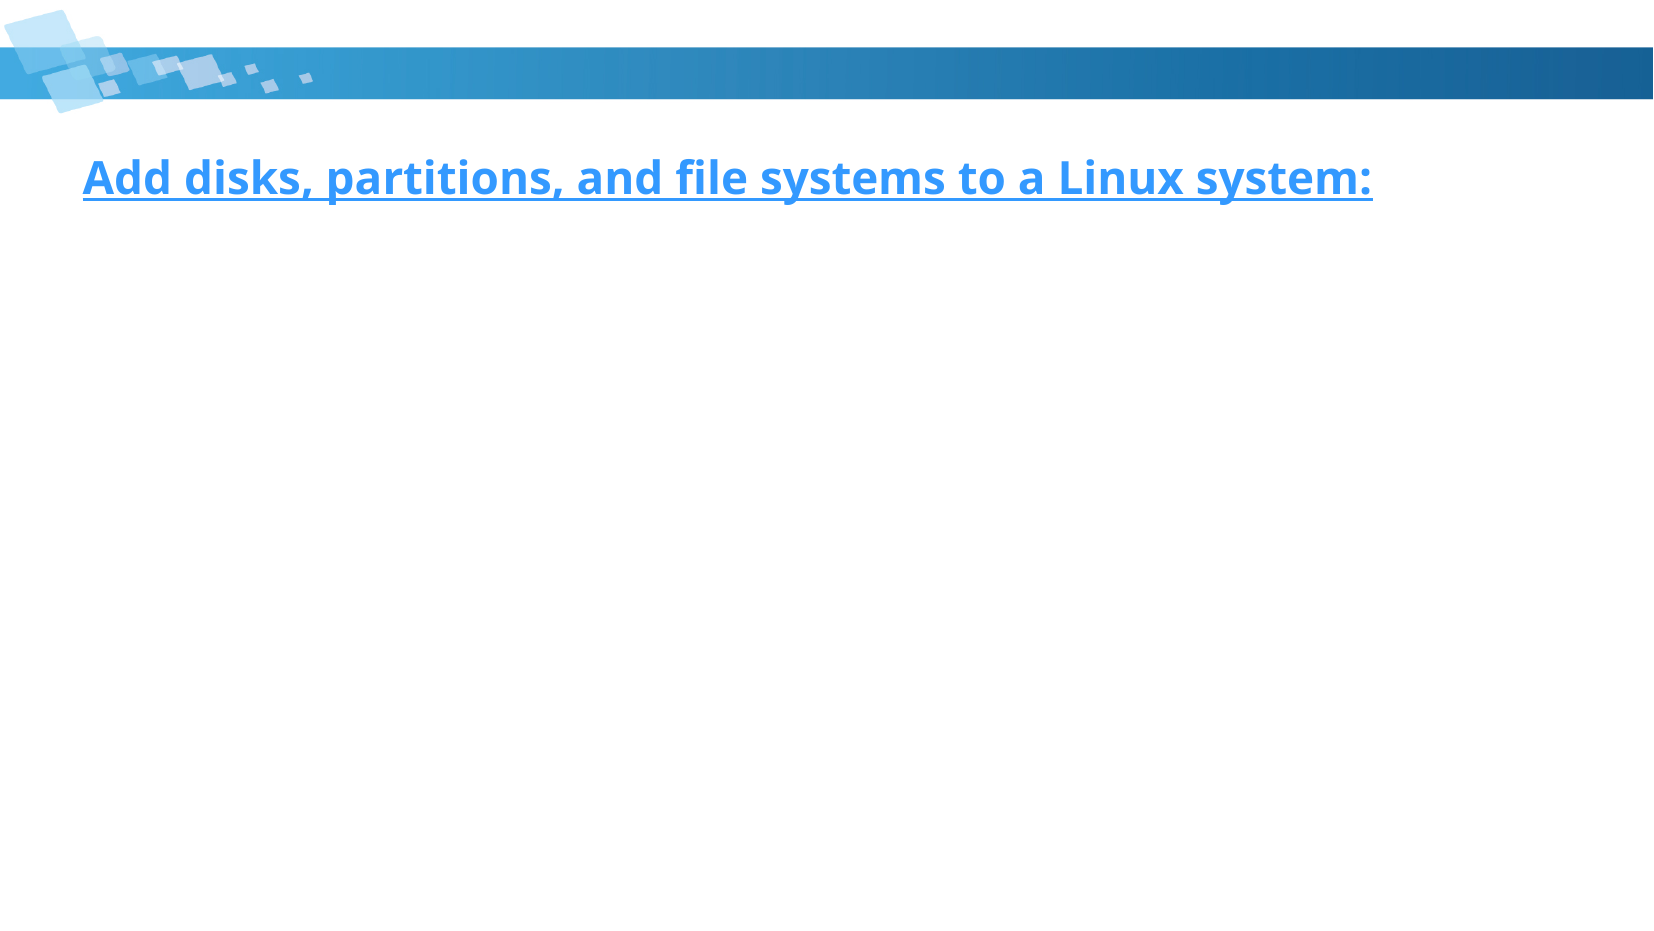

# Add disks, partitions, and file systems to a Linux system: